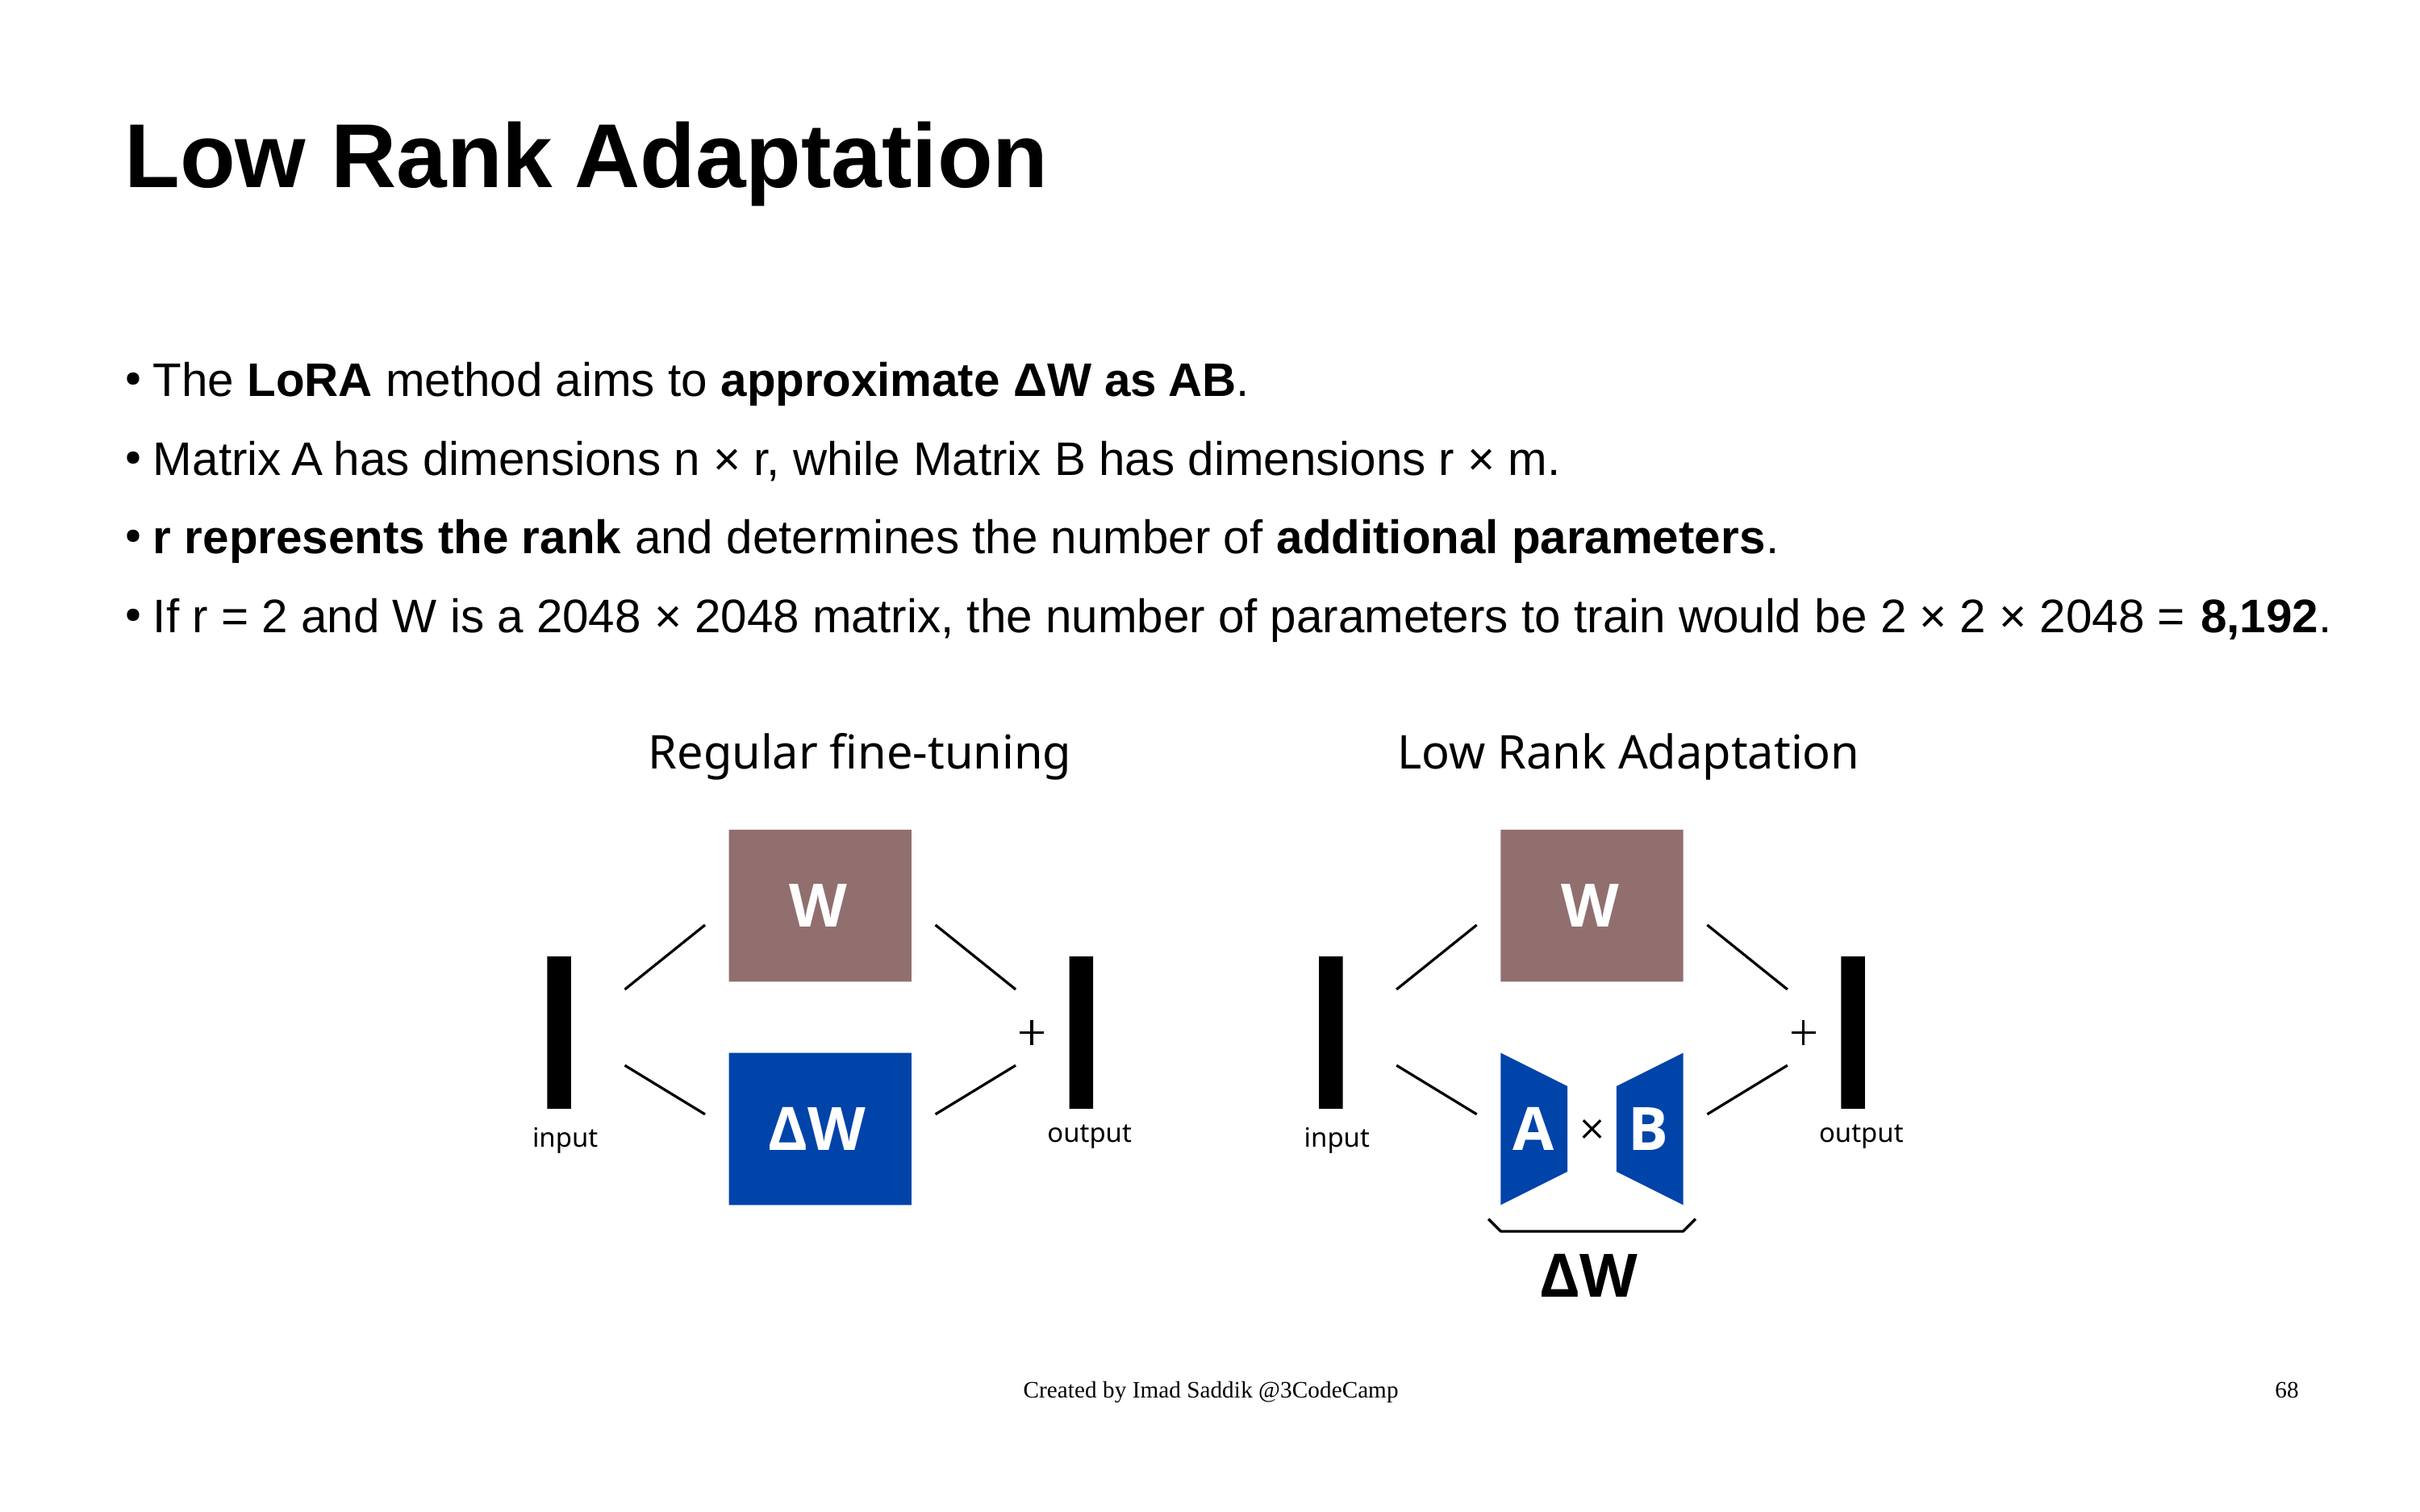

Low Rank Adaptation
The LoRA method aims to approximate ΔW as AB.
Matrix A has dimensions n × r, while Matrix B has dimensions r × m.
r represents the rank and determines the number of additional parameters.
If r = 2 and W is a 2048 × 2048 matrix, the number of parameters to train would be 2 × 2 × 2048 = 8,192.
Created by Imad Saddik @3CodeCamp
68